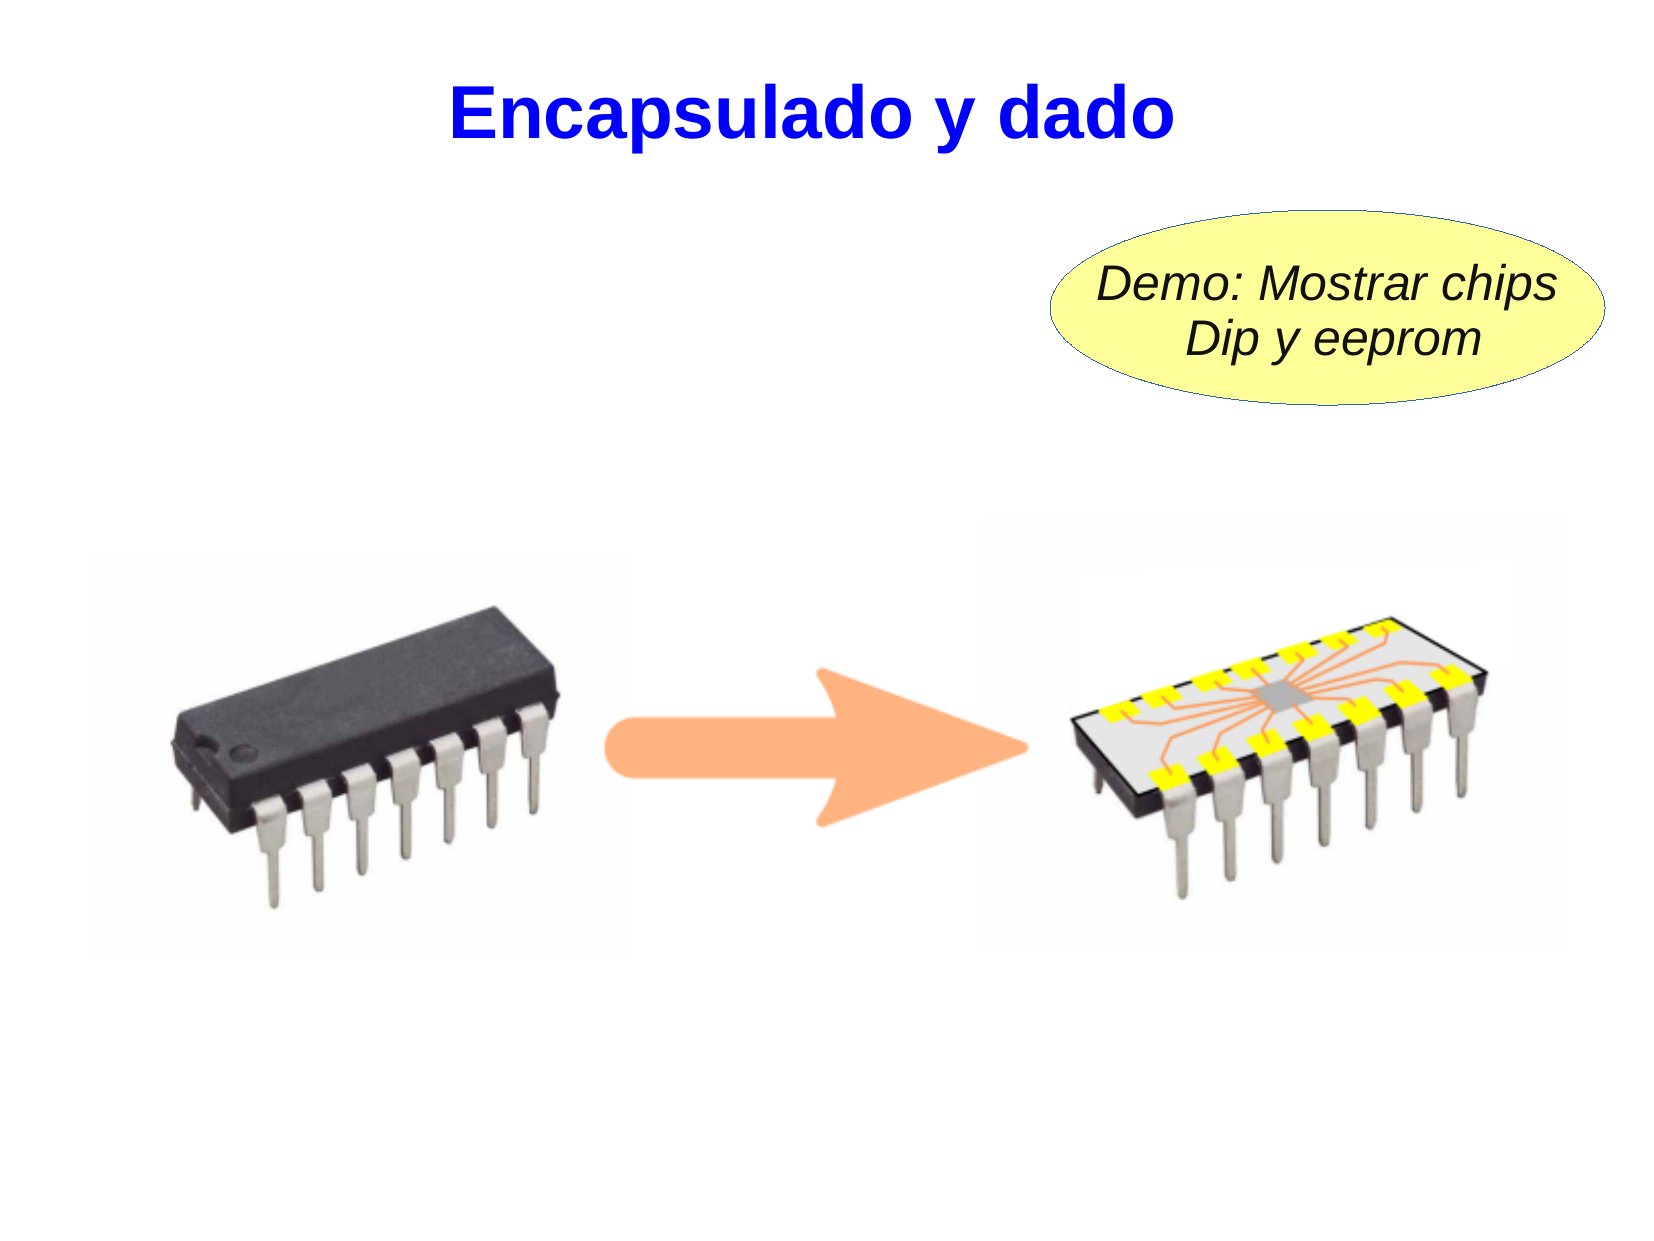

Encapsulado y dado
Demo: Mostrar chips
 Dip y eeprom